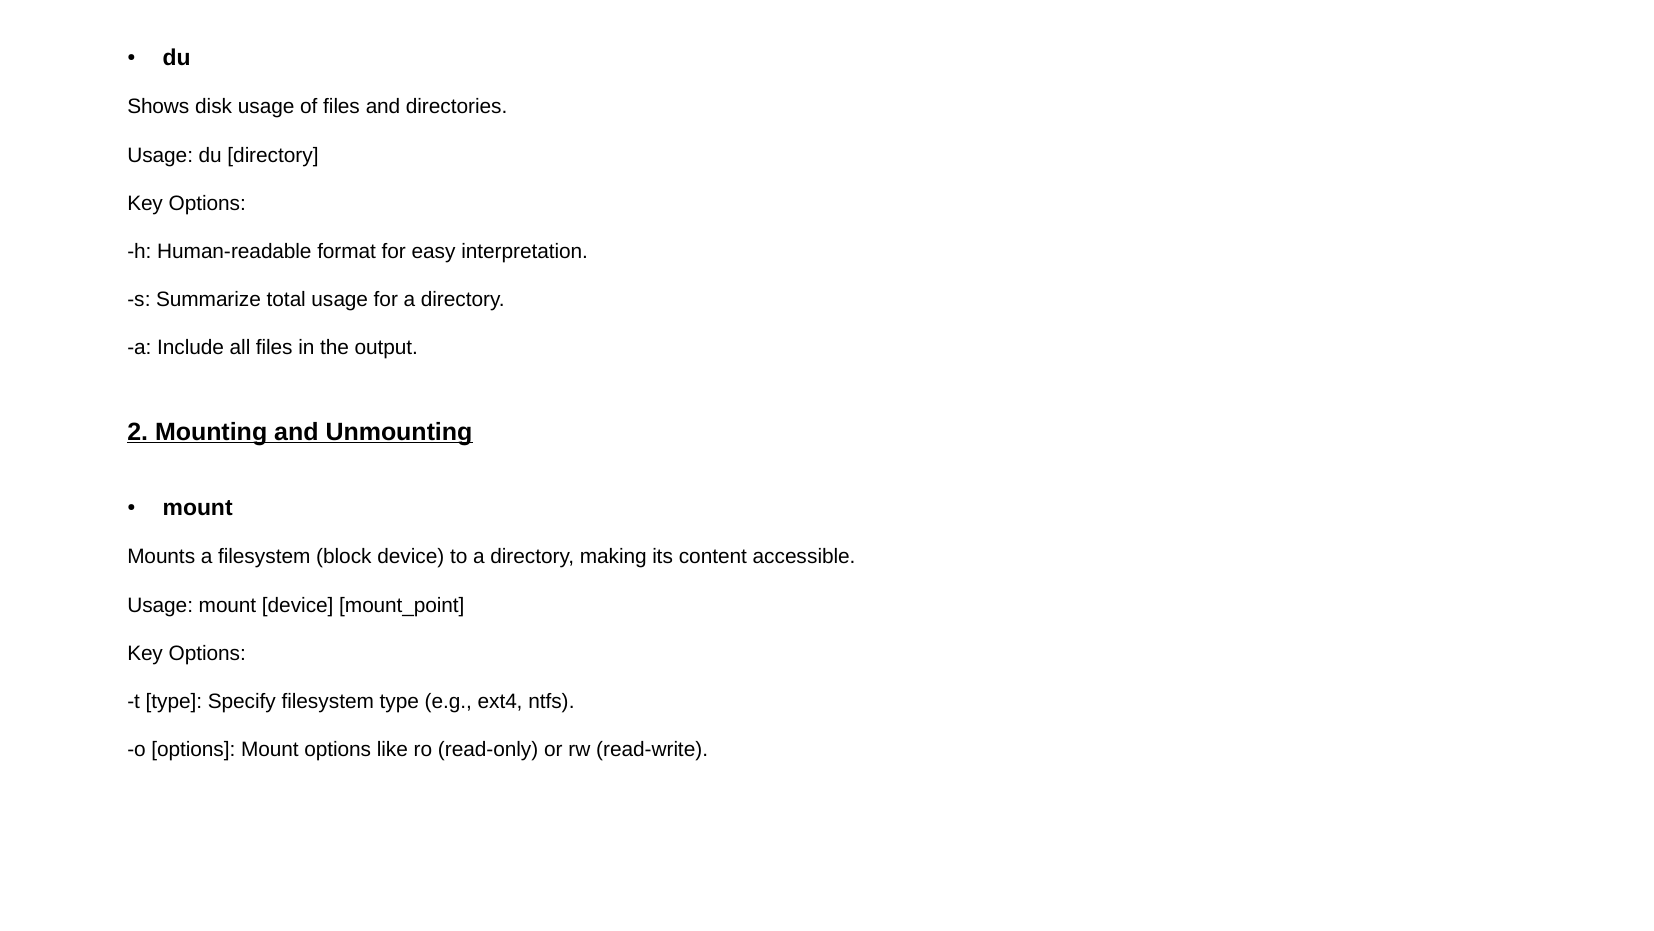

du
Shows disk usage of files and directories.
Usage: du [directory]
Key Options:
-h: Human-readable format for easy interpretation.
-s: Summarize total usage for a directory.
-a: Include all files in the output.
2. Mounting and Unmounting
mount
Mounts a filesystem (block device) to a directory, making its content accessible.
Usage: mount [device] [mount_point]
Key Options:
-t [type]: Specify filesystem type (e.g., ext4, ntfs).
-o [options]: Mount options like ro (read-only) or rw (read-write).